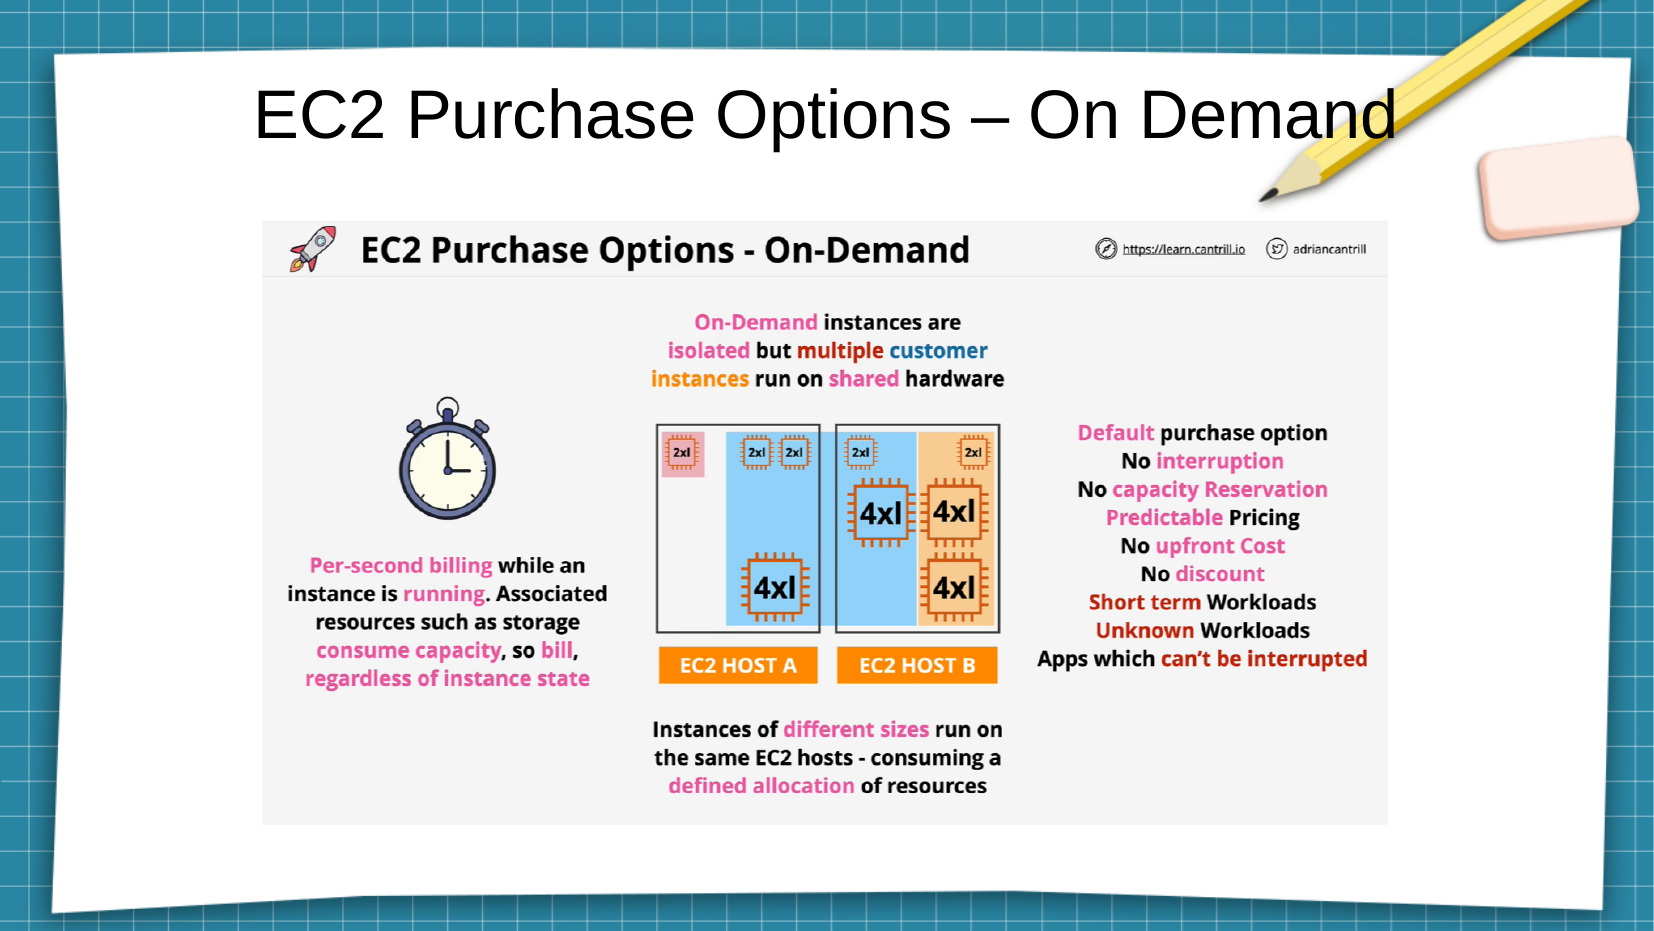

# EC2 Purchase Options – On Demand